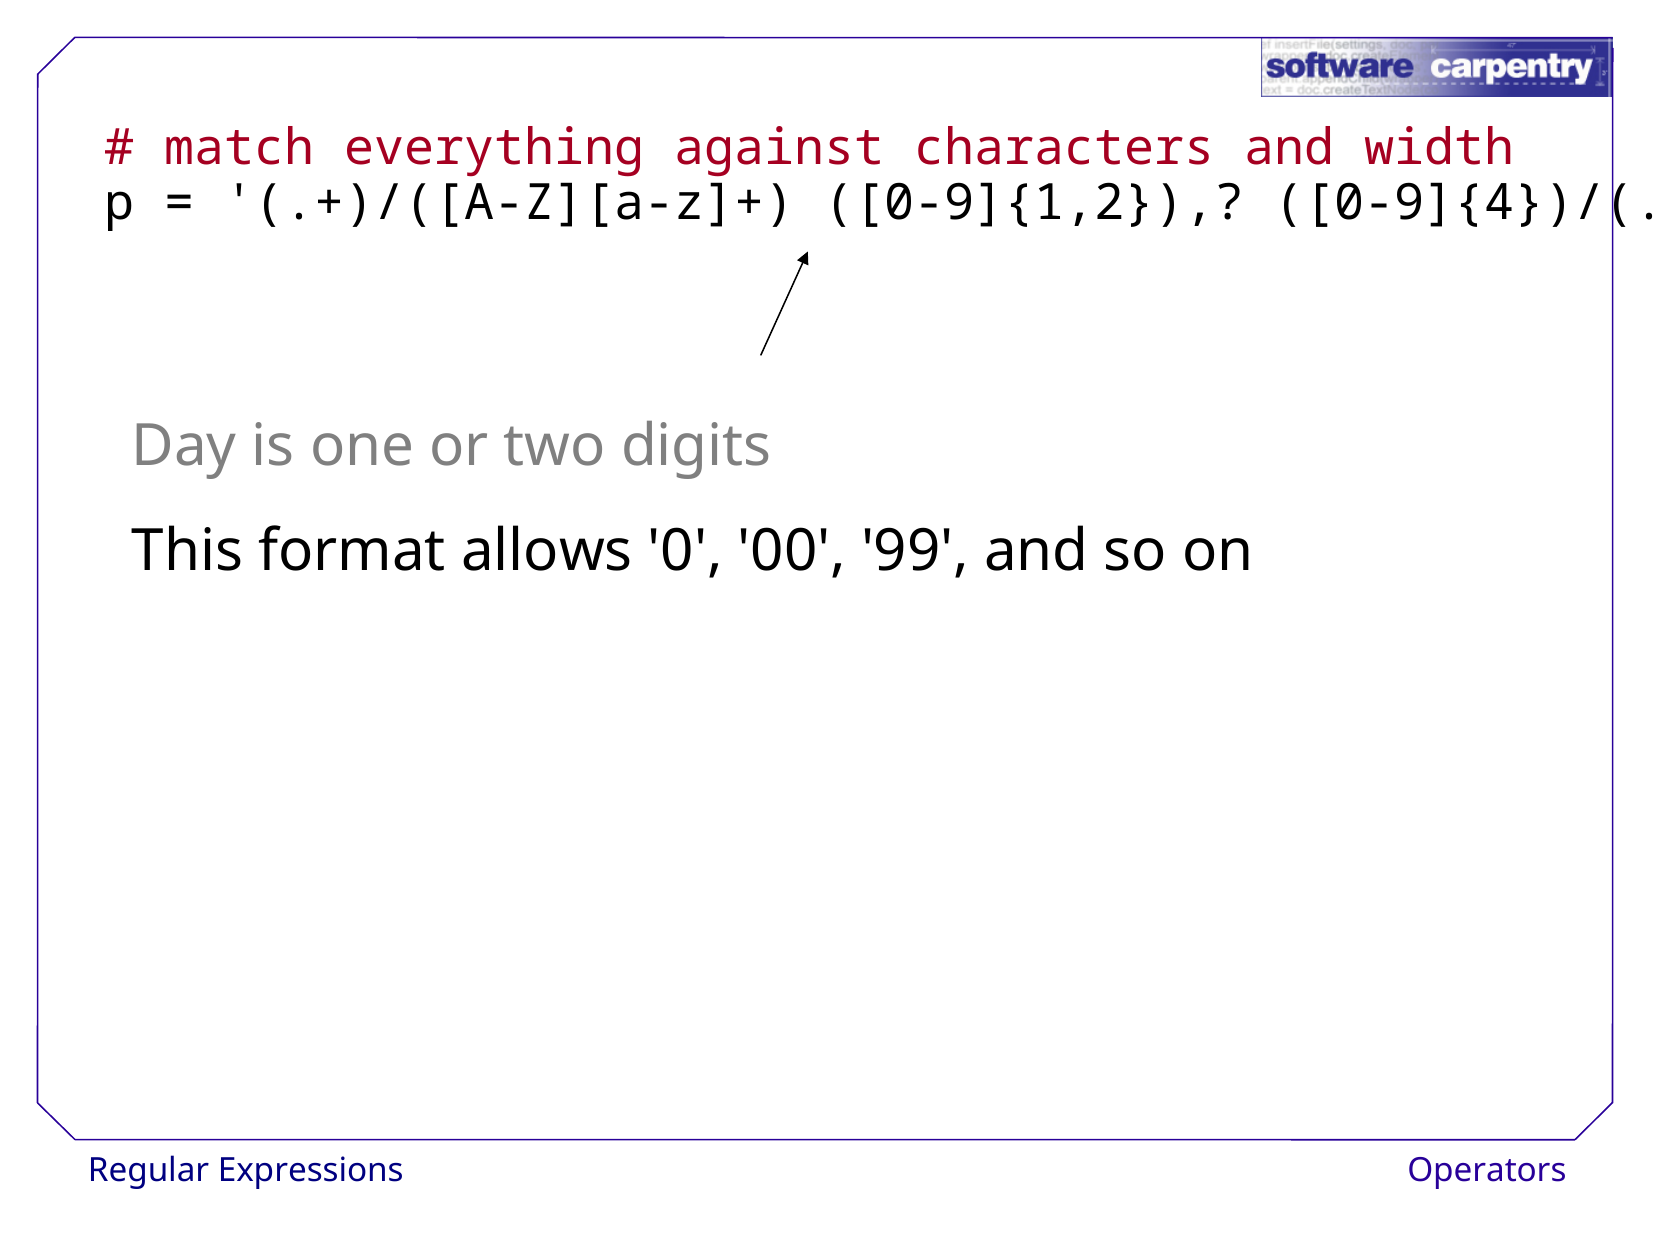

# match everything against characters and width
p = '(.+)/([A-Z][a-z]+) ([0-9]{1,2}),? ([0-9]{4})/(.+)'
Day is one or two digits
This format allows '0', '00', '99', and so on